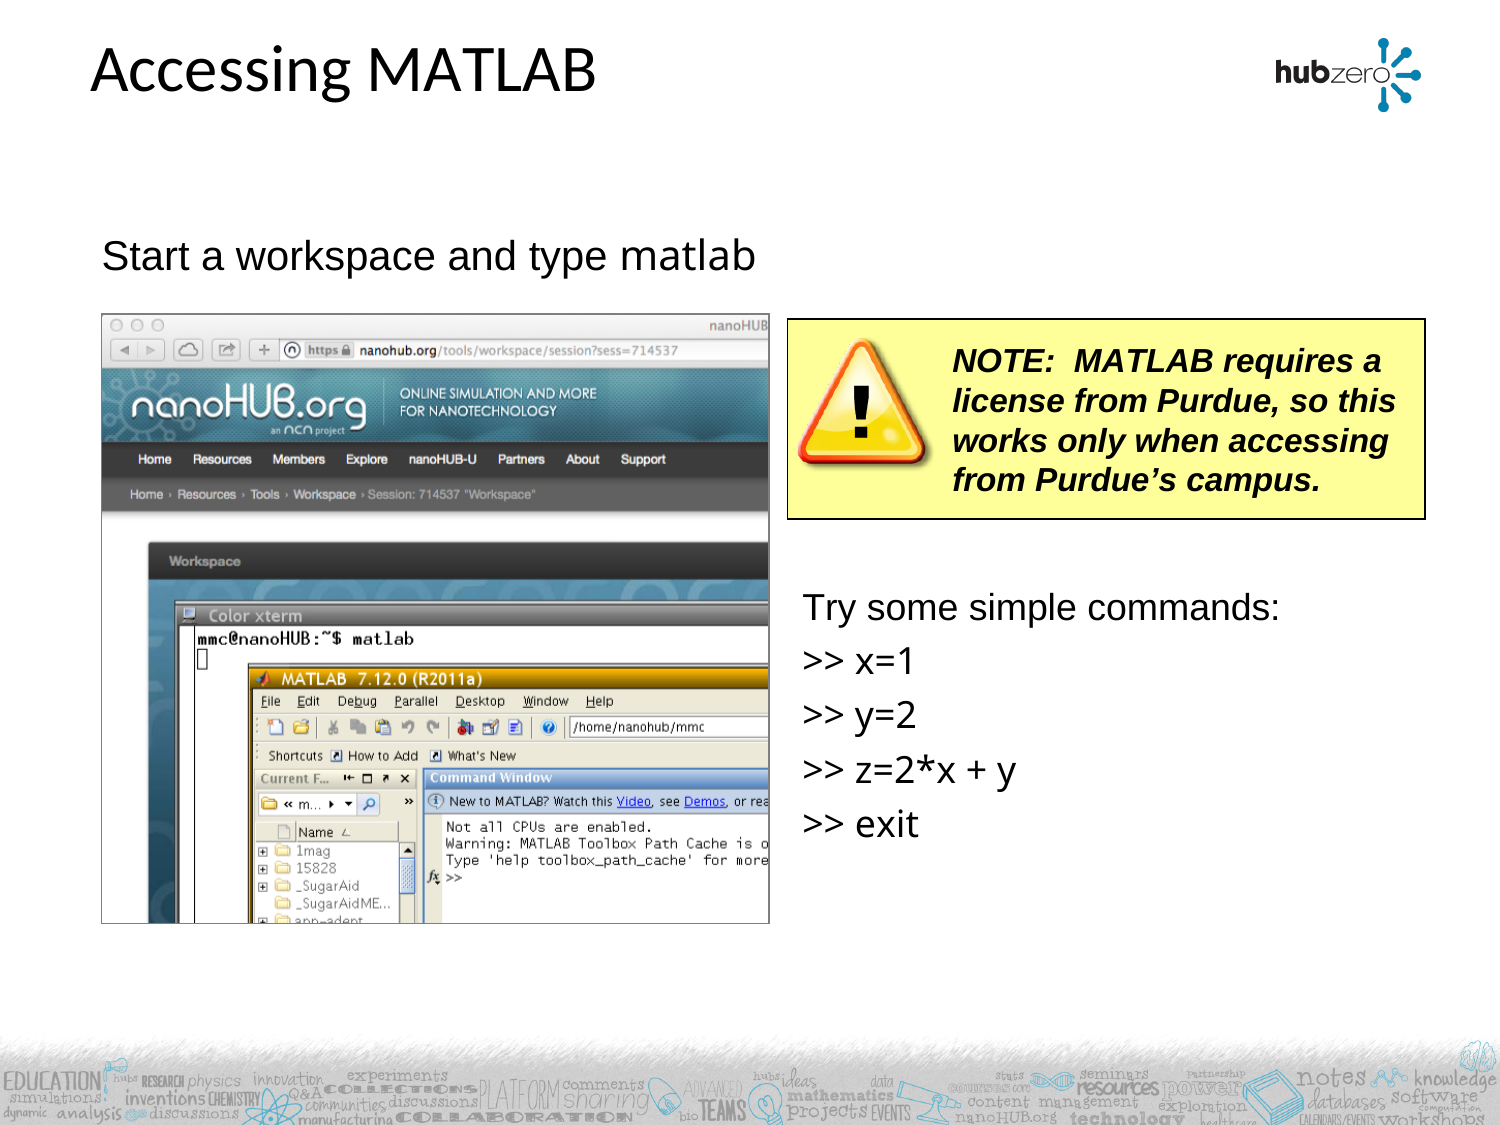

Accessing MATLAB
Start a workspace and type matlab
NOTE: MATLAB requires a
license from Purdue, so this
works only when accessing
from Purdue’s campus.
Try some simple commands:
>> x=1
>> y=2
>> z=2*x + y
>> exit